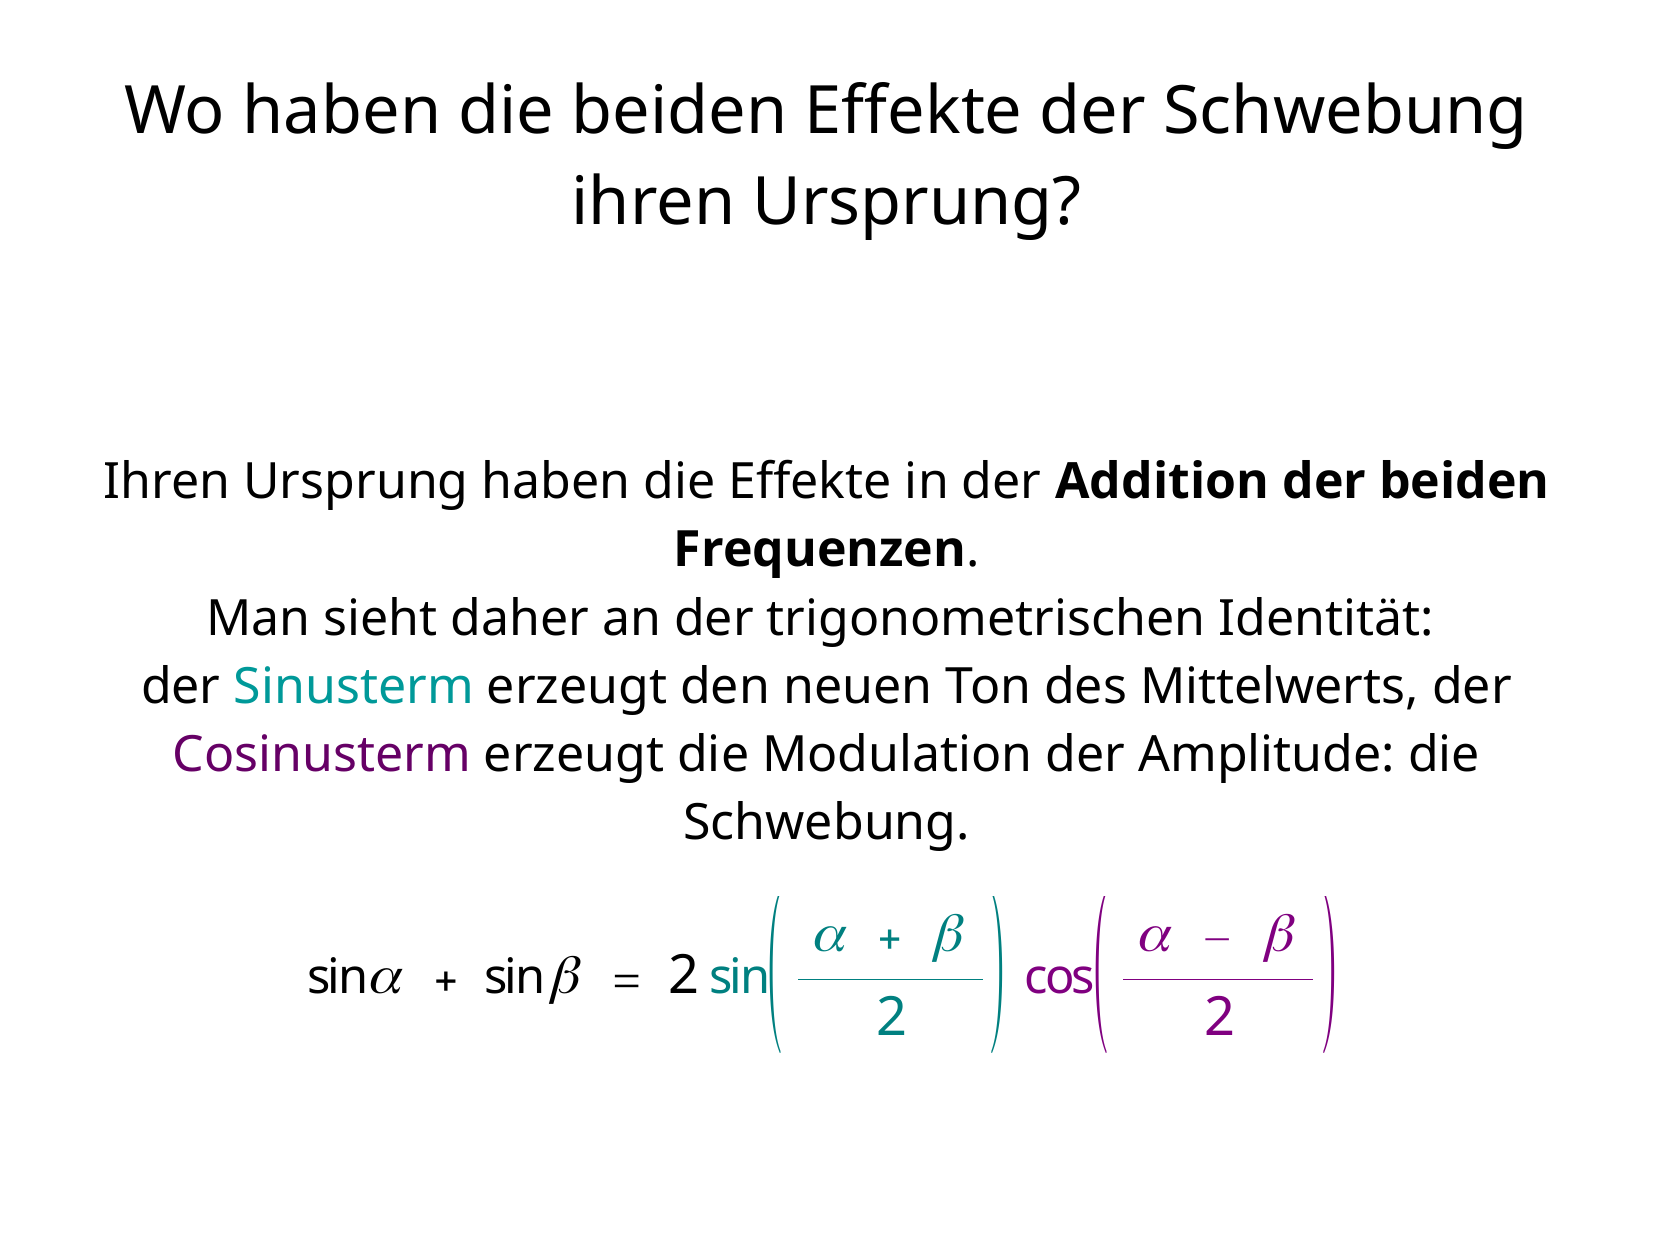

# Wo haben die beiden Effekte der Schwebung ihren Ursprung?
Ihren Ursprung haben die Effekte in der Addition der beiden Frequenzen.
Man sieht daher an der trigonometrischen Identität:
der Sinusterm erzeugt den neuen Ton des Mittelwerts, der Cosinusterm erzeugt die Modulation der Amplitude: die Schwebung.